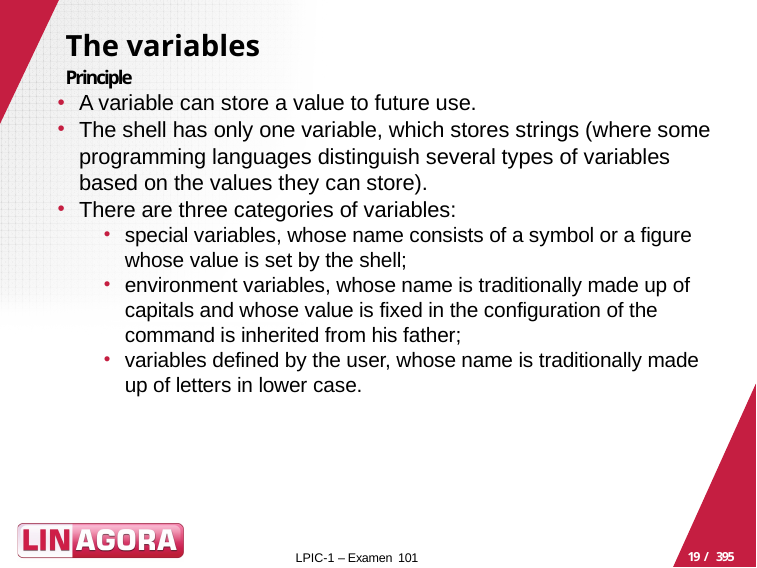

The variables
Principle
A variable can store a value to future use.
The shell has only one variable, which stores strings (where some programming languages distinguish several types of variables based on the values they can store).
There are three categories of variables:
special variables, whose name consists of a symbol or a figure whose value is set by the shell;
environment variables, whose name is traditionally made up of capitals and whose value is fixed in the configuration of the command is inherited from his father;
variables defined by the user, whose name is traditionally made up of letters in lower case.
LPIC-1 – Examen 101